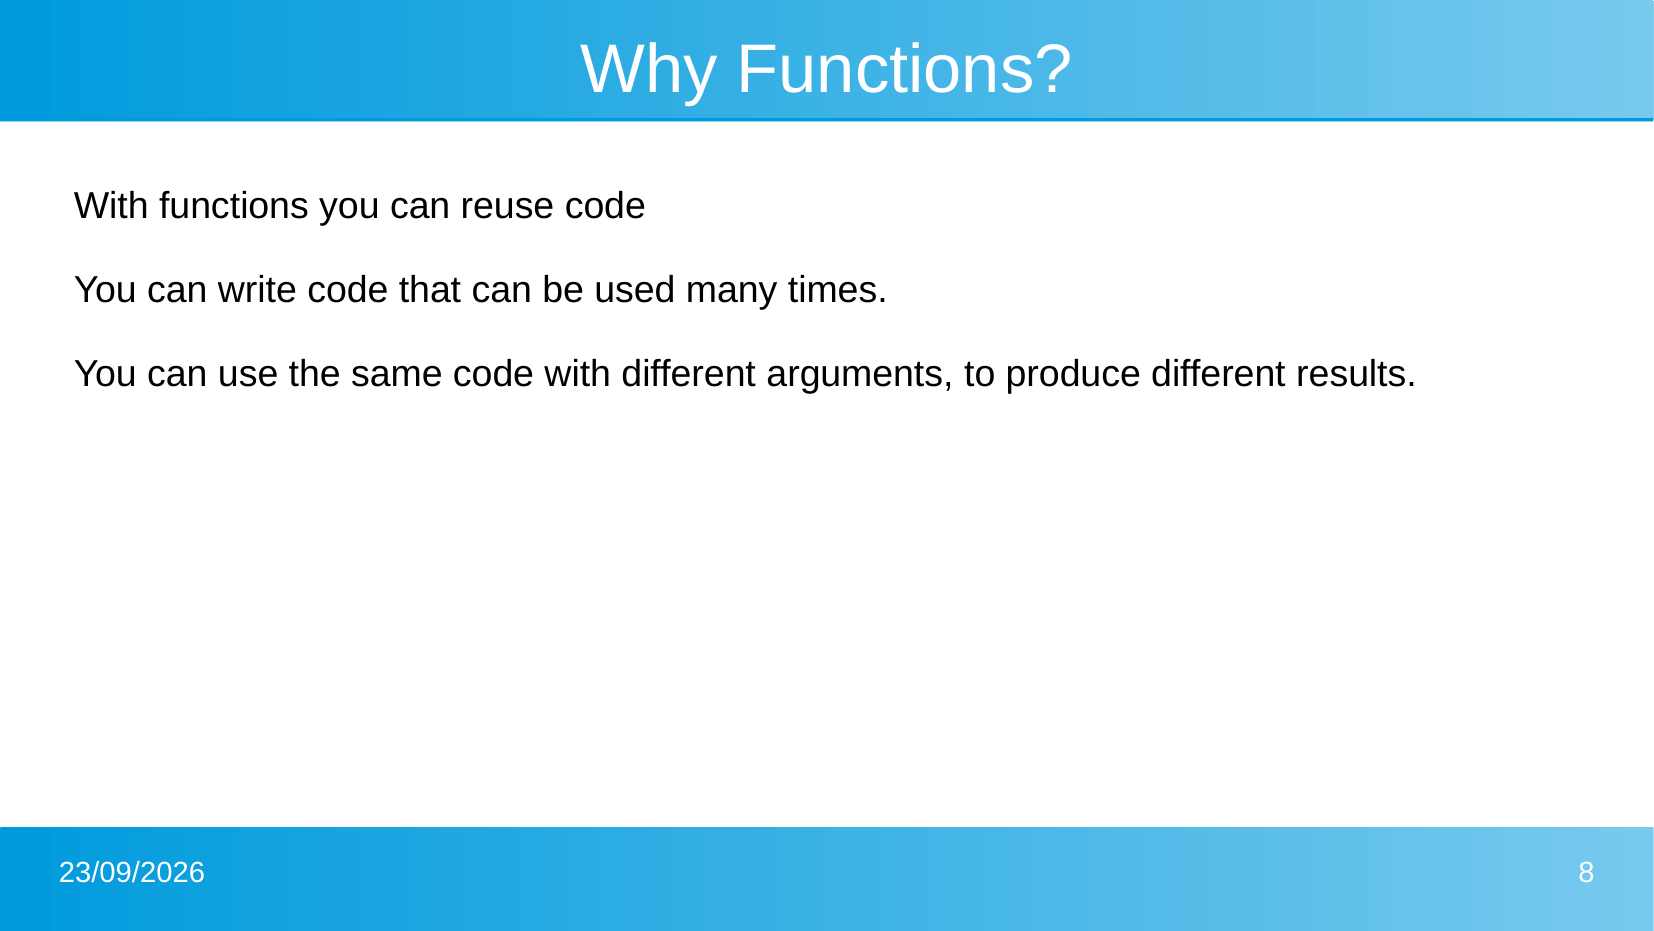

# Why Functions?
With functions you can reuse code
You can write code that can be used many times.
You can use the same code with different arguments, to produce different results.
8